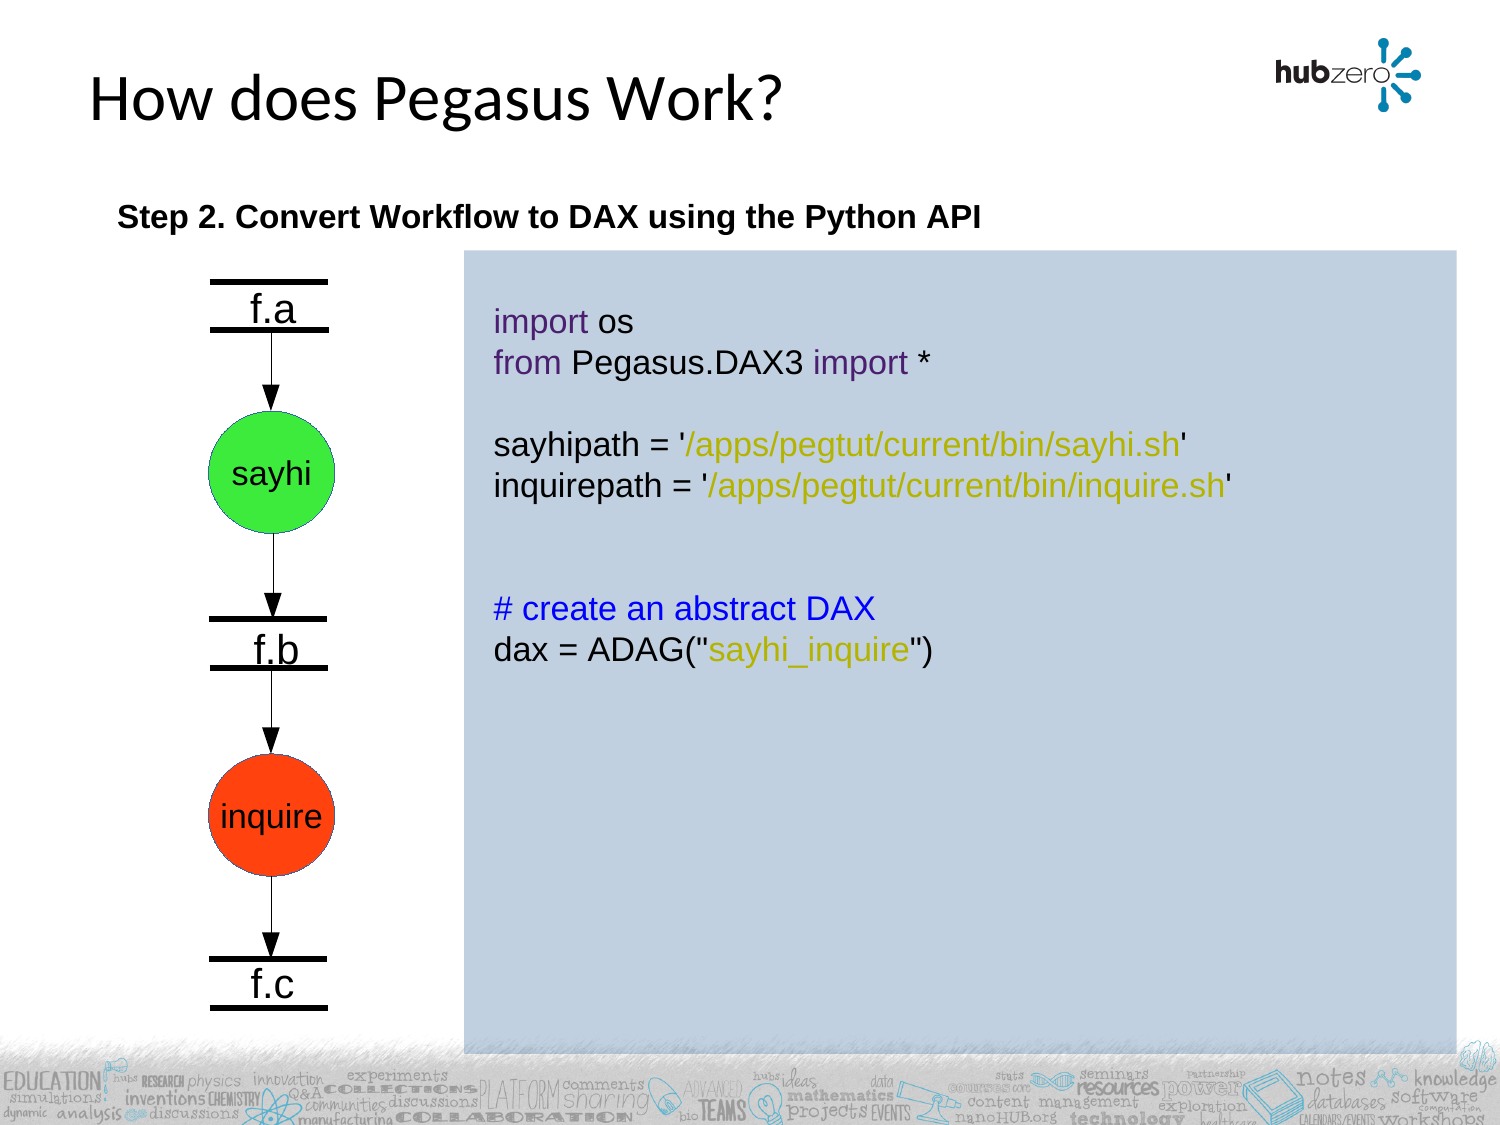

# How does Pegasus Work?
Step 2. Convert Workflow to DAX using the Python API
f.a
import os
from Pegasus.DAX3 import *
sayhipath = '/apps/pegtut/current/bin/sayhi.sh'
inquirepath = '/apps/pegtut/current/bin/inquire.sh'
# create an abstract DAX
dax = ADAG("sayhi_inquire")
sayhi
f.b
inquire
f.c